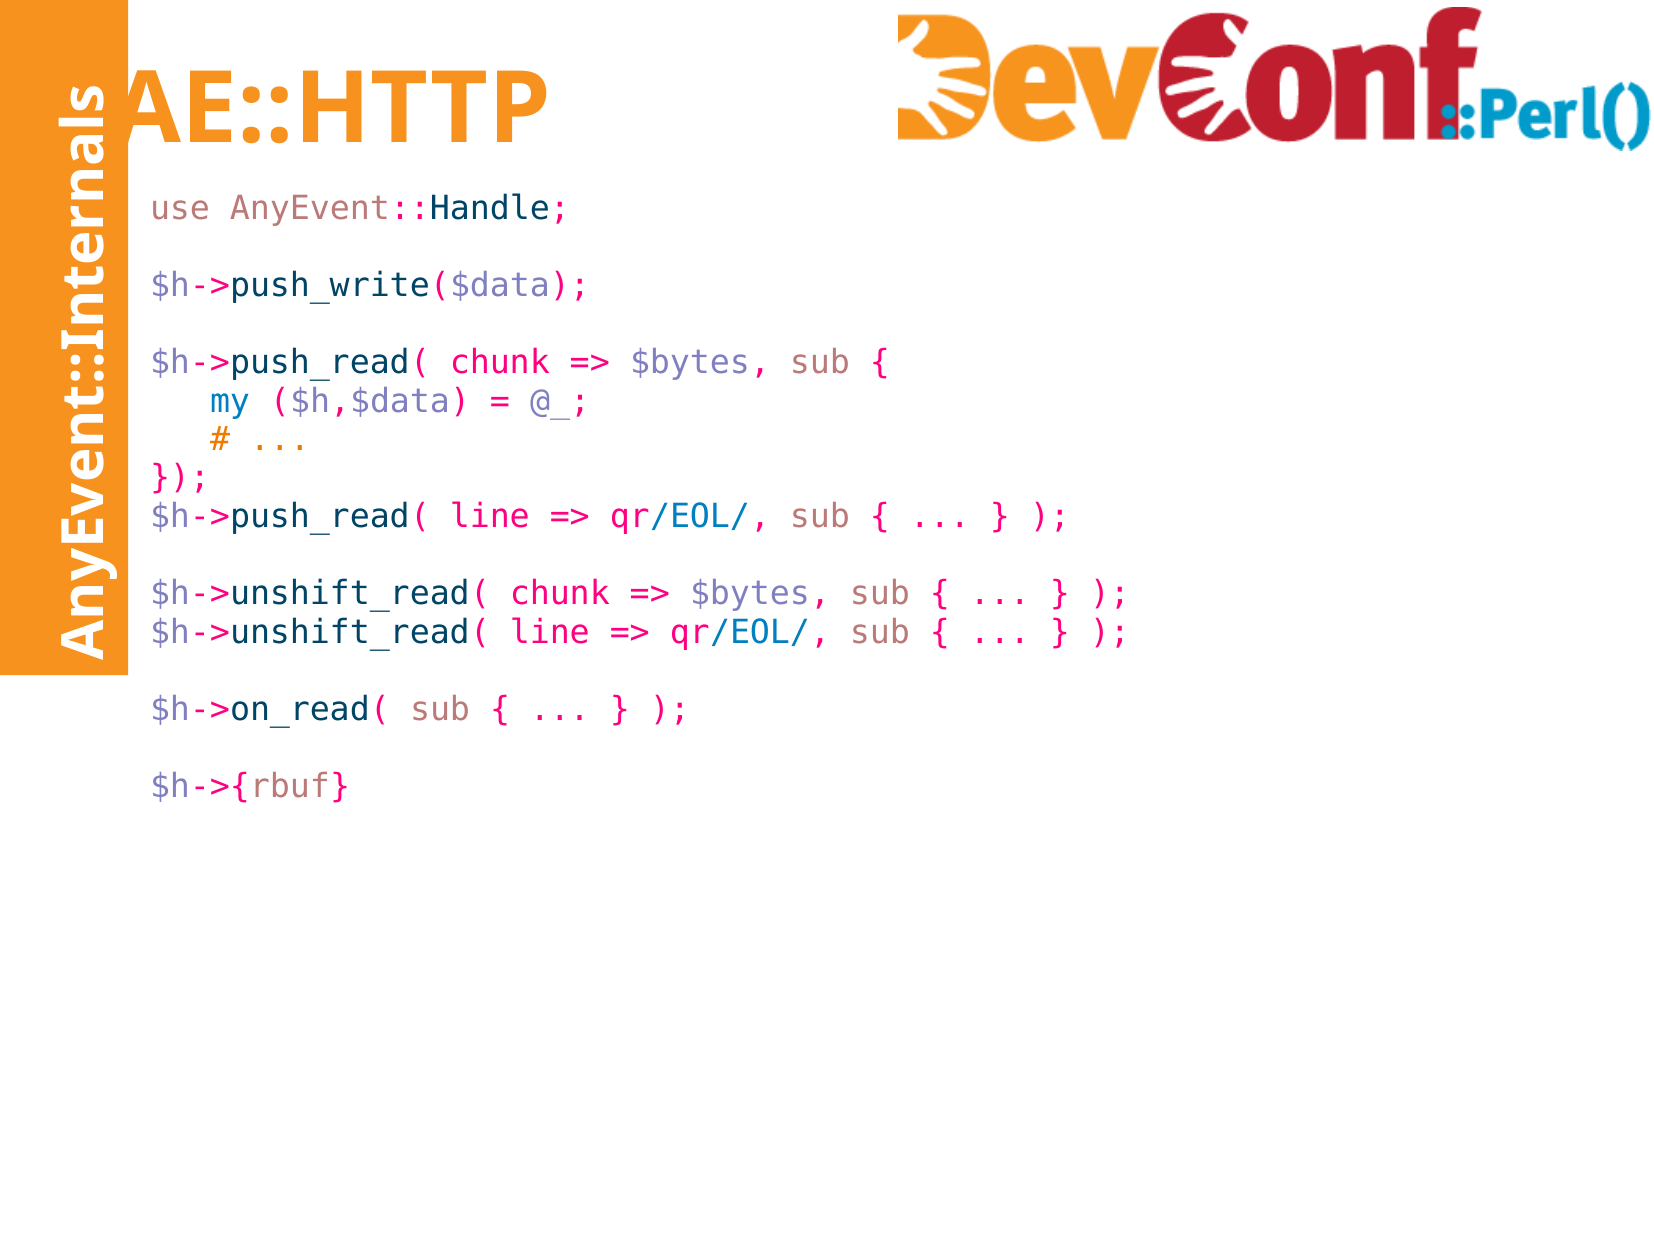

# AE::HTTP
use AnyEvent::Handle;
$h->push_write($data);
$h->push_read( chunk => $bytes, sub {
 my ($h,$data) = @_;
 # ...
});
$h->push_read( line => qr/EOL/, sub { ... } );
$h->unshift_read( chunk => $bytes, sub { ... } );
$h->unshift_read( line => qr/EOL/, sub { ... } );
$h->on_read( sub { ... } );
$h->{rbuf}
 AnyEvent::Internals